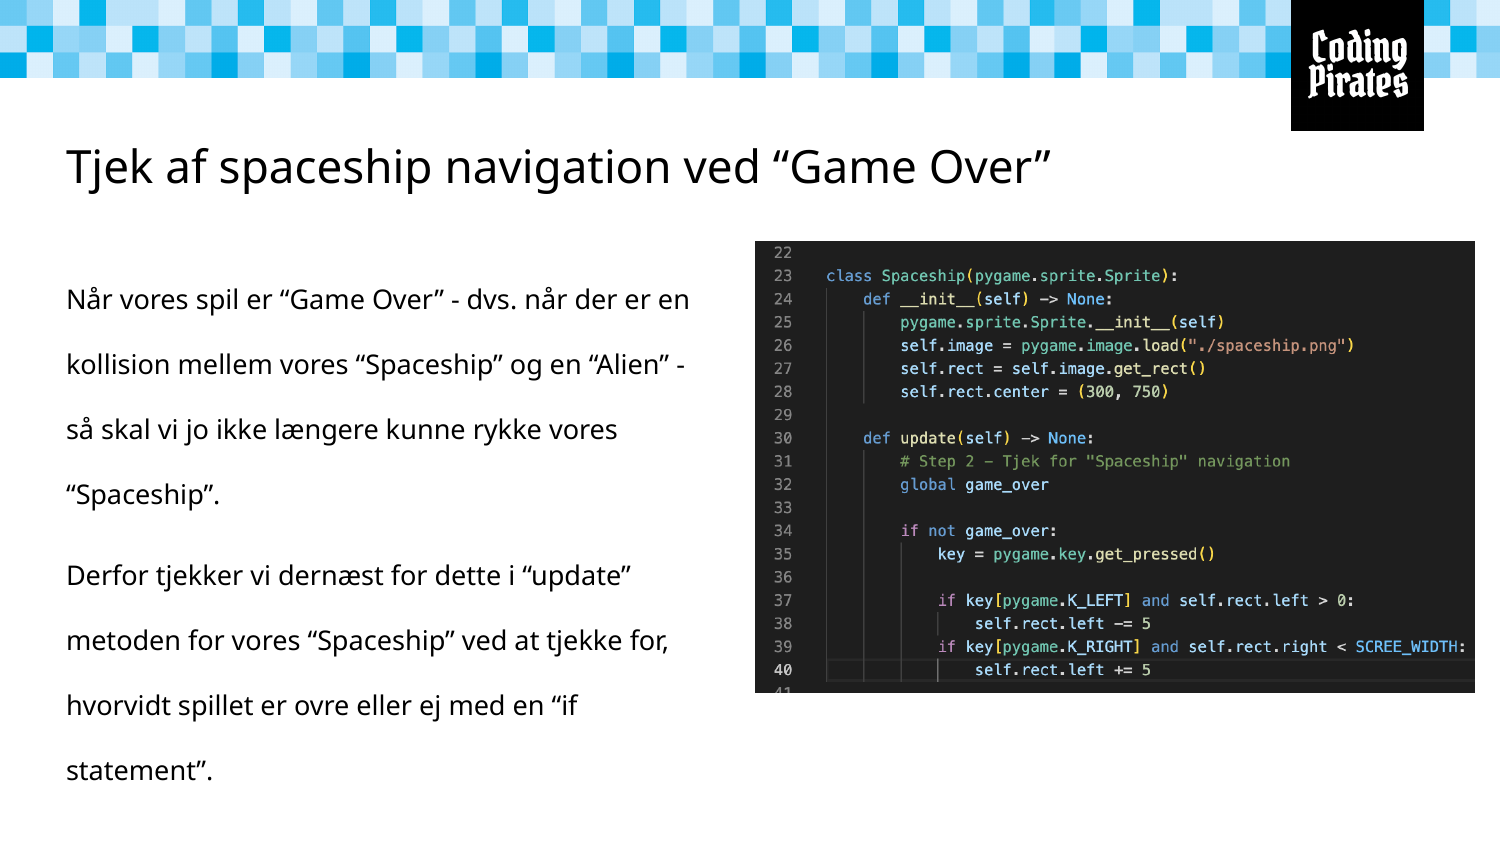

# Tjek af spaceship navigation ved “Game Over”
Når vores spil er “Game Over” - dvs. når der er en kollision mellem vores “Spaceship” og en “Alien” - så skal vi jo ikke længere kunne rykke vores “Spaceship”.
Derfor tjekker vi dernæst for dette i “update” metoden for vores “Spaceship” ved at tjekke for, hvorvidt spillet er ovre eller ej med en “if statement”.